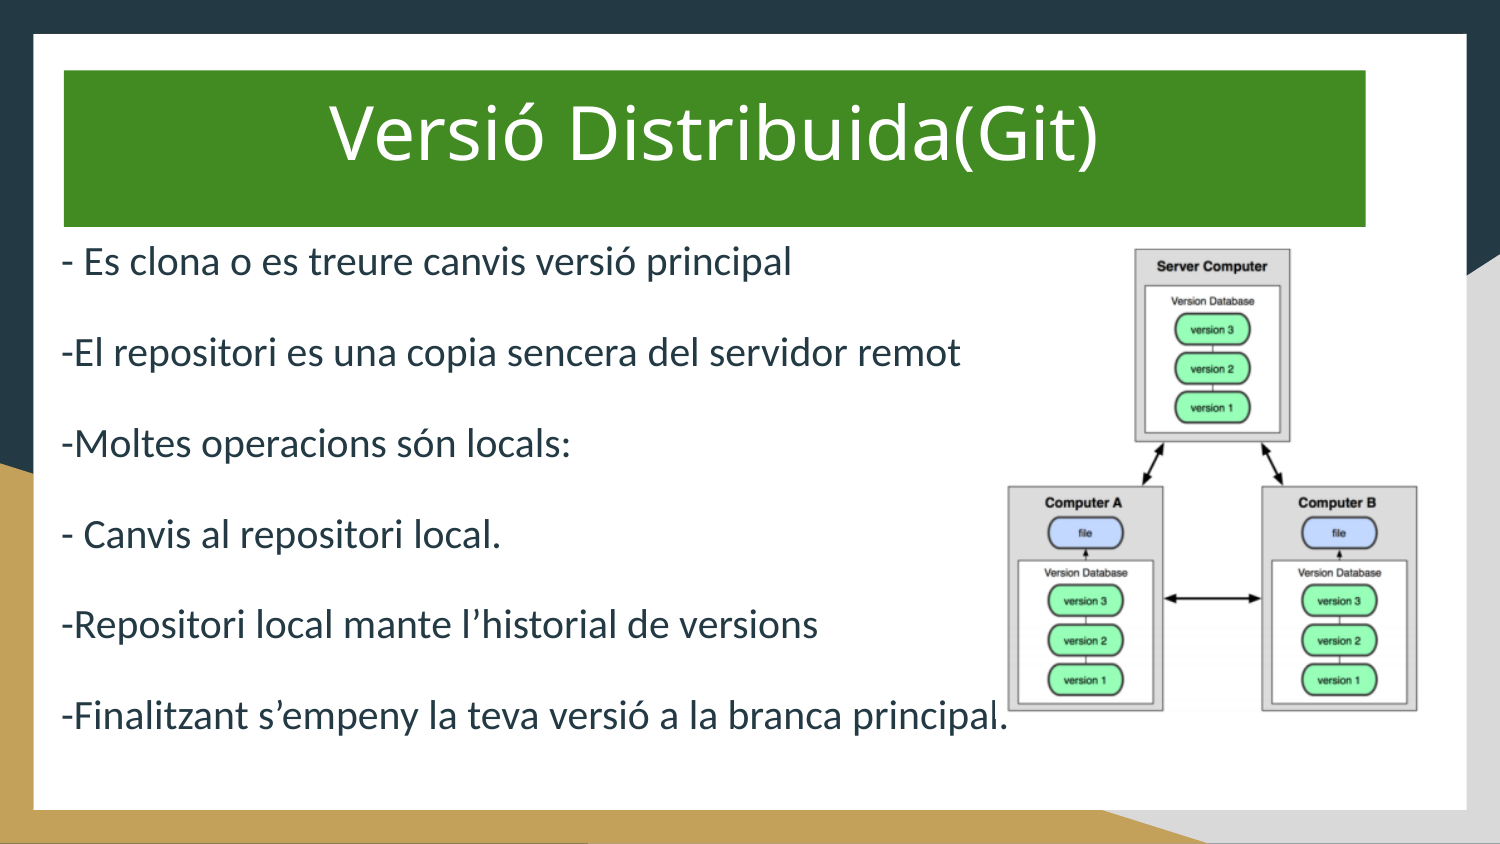

# Versió Distribuida(Git)
- Es clona o es treure canvis versió principal
-El repositori es una copia sencera del servidor remot
-Moltes operacions són locals:
- Canvis al repositori local.
-Repositori local mante l’historial de versions
-Finalitzant s’empeny la teva versió a la branca principal.